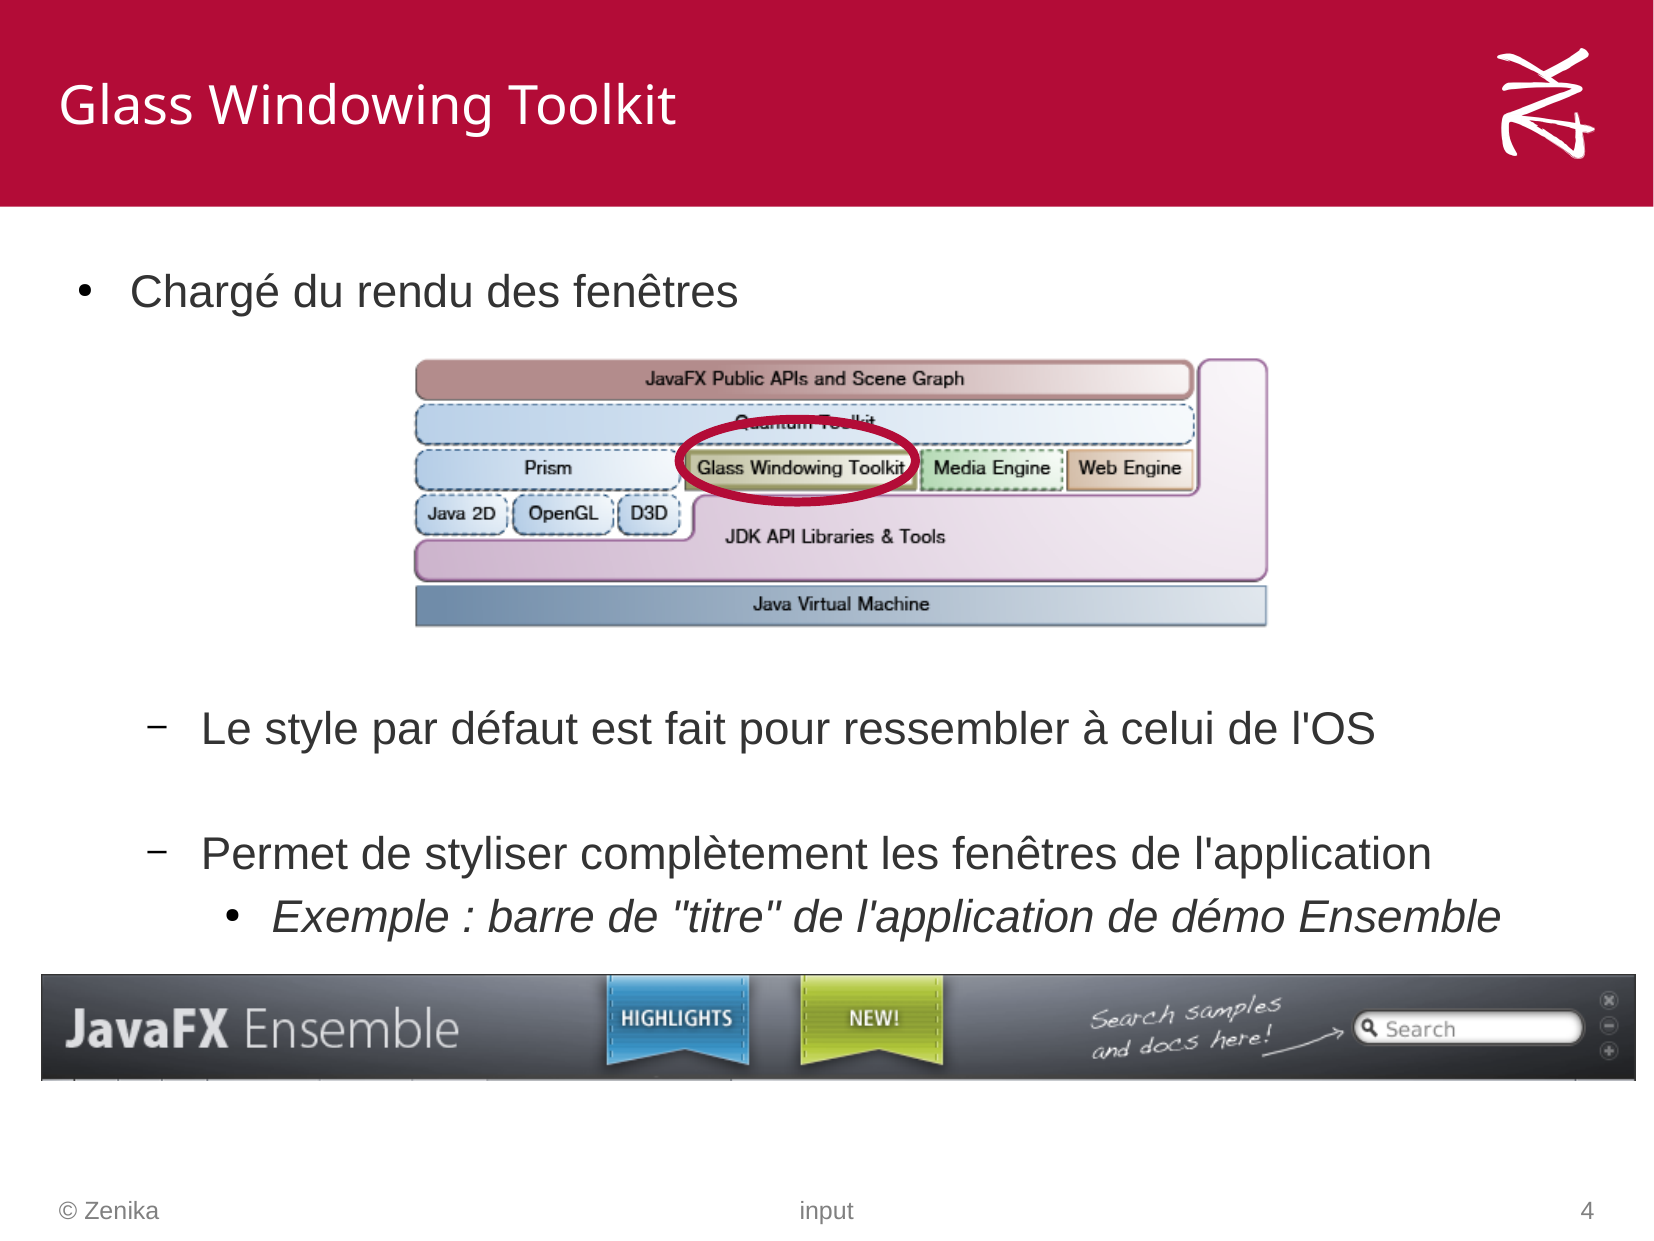

# Glass Windowing Toolkit
Chargé du rendu des fenêtres
Le style par défaut est fait pour ressembler à celui de l'OS
Permet de styliser complètement les fenêtres de l'application
Exemple : barre de "titre" de l'application de démo Ensemble